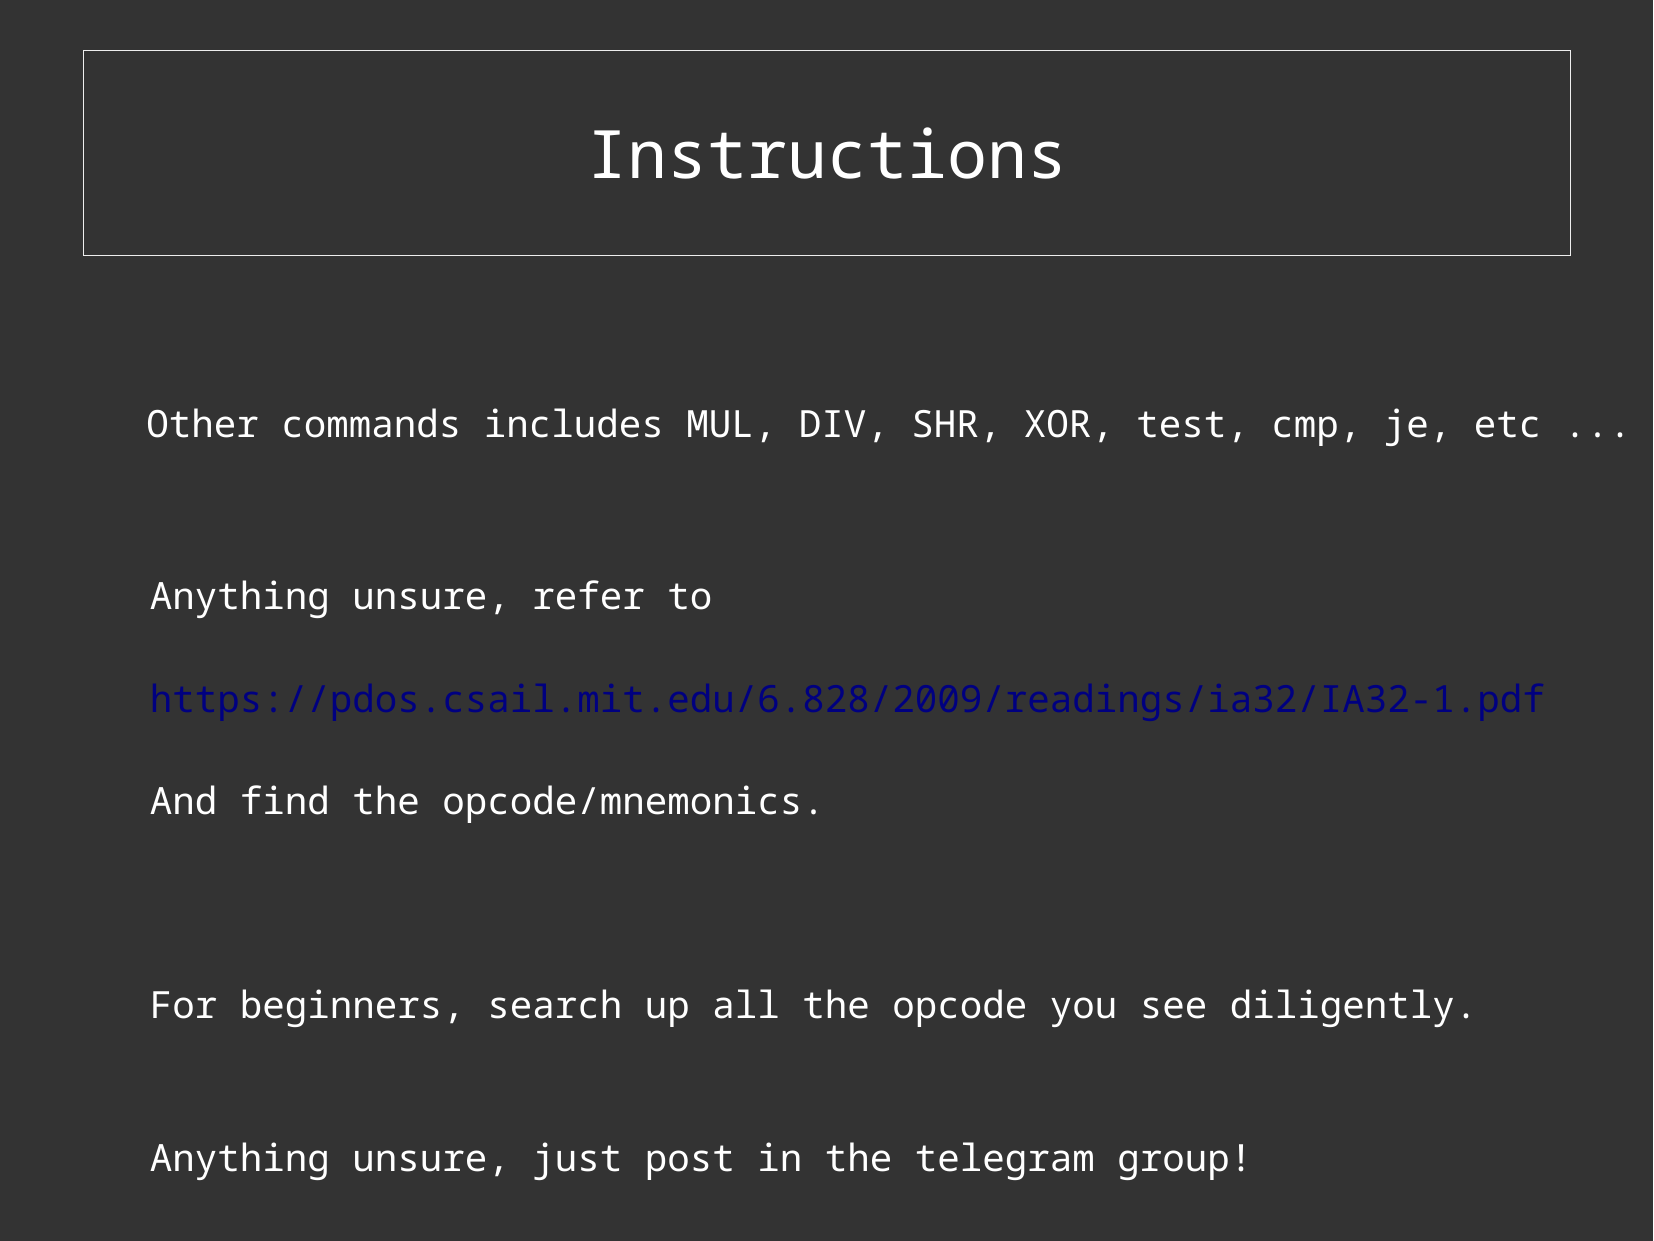

Instructions
Other commands includes MUL, DIV, SHR, XOR, test, cmp, je, etc ...
Anything unsure, refer to
https://pdos.csail.mit.edu/6.828/2009/readings/ia32/IA32-1.pdf
And find the opcode/mnemonics.
For beginners, search up all the opcode you see diligently.
Anything unsure, just post in the telegram group!